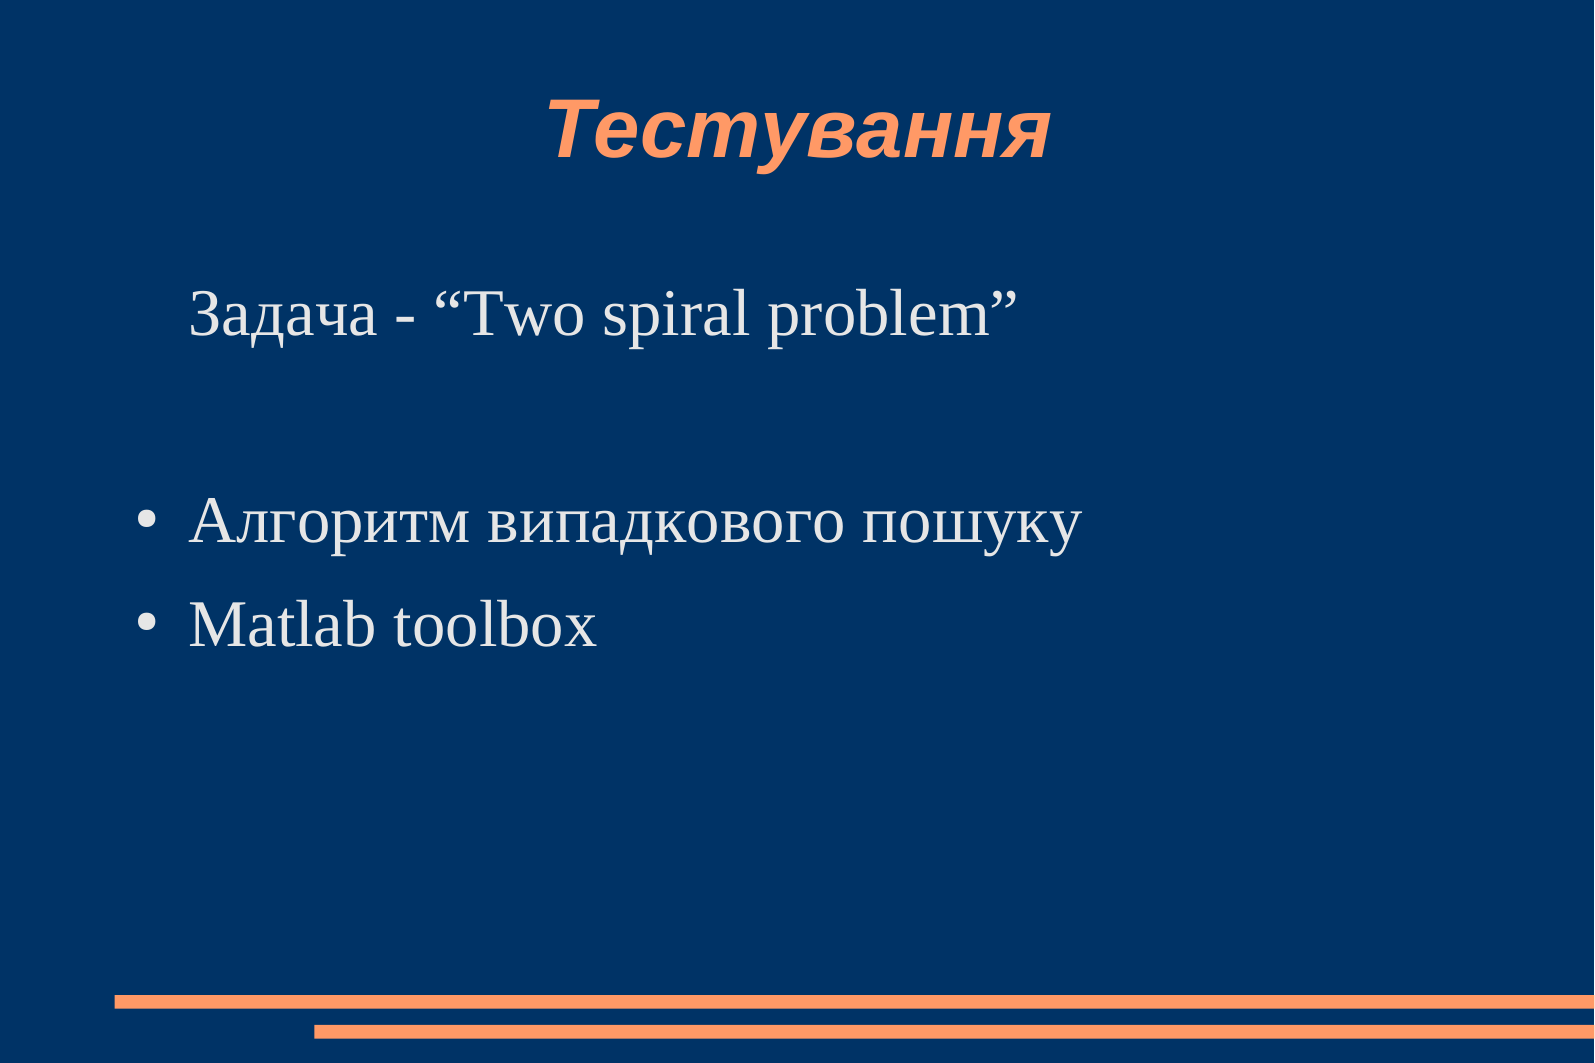

# Тестування
Задача - “Two spiral problem”
Алгоритм випадкового пошуку
Matlab toolbox